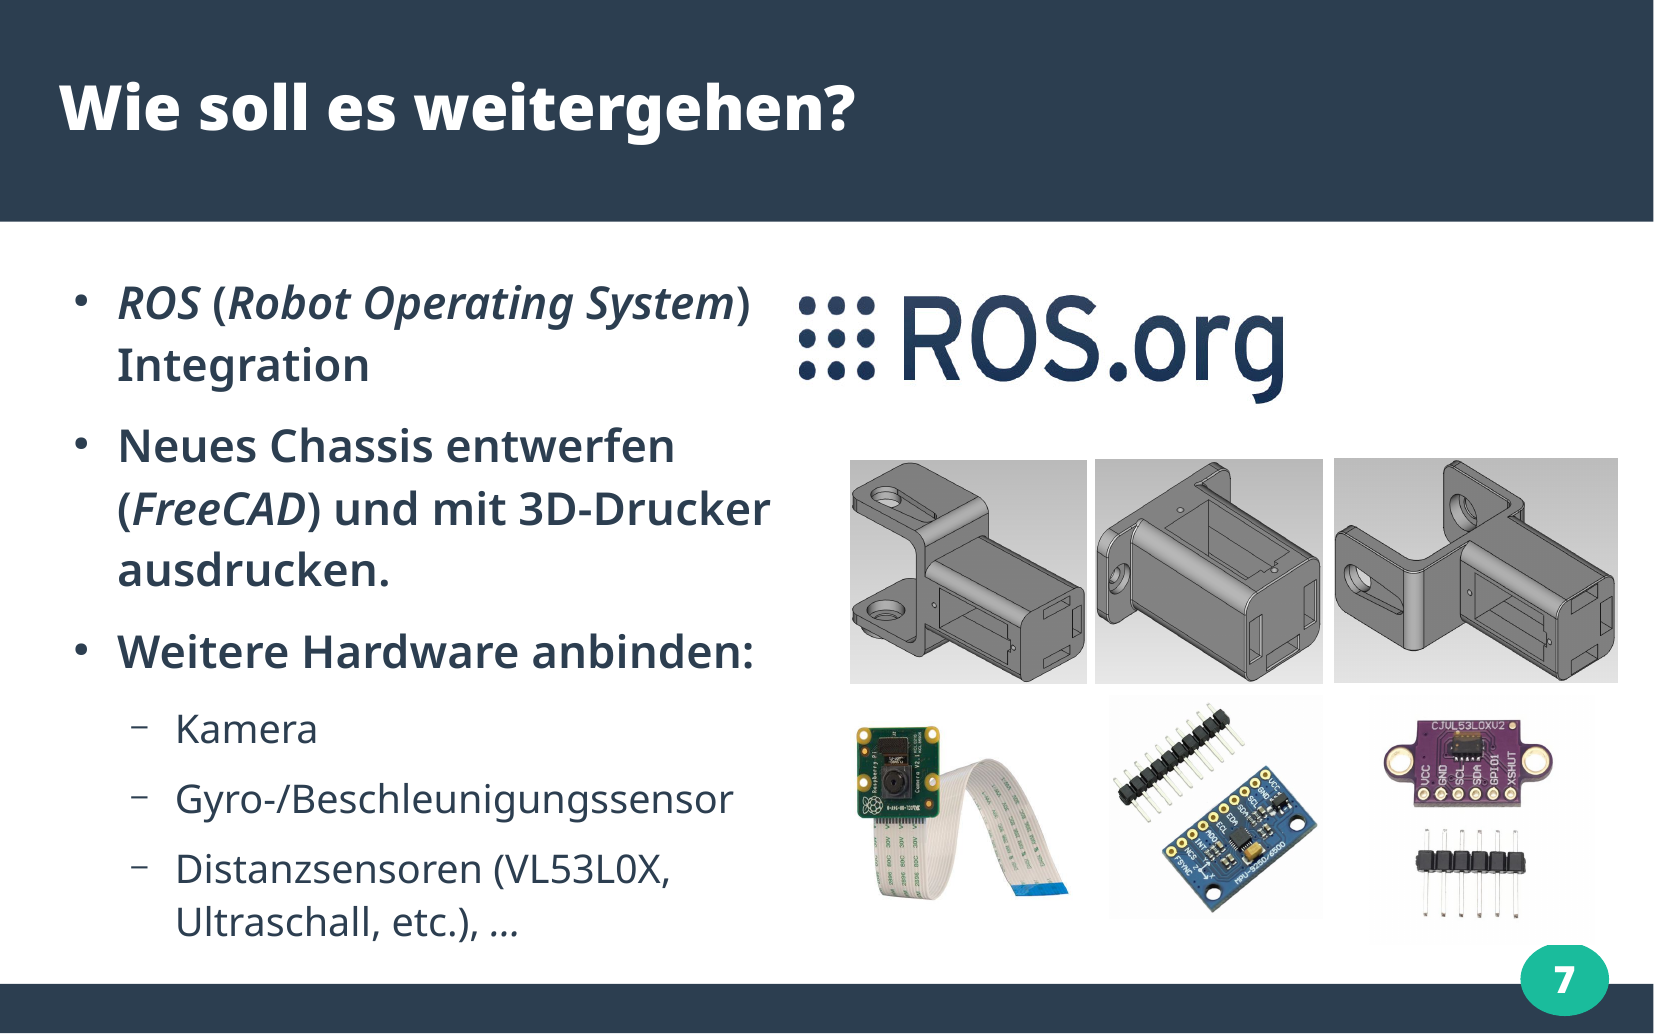

# Wie soll es weitergehen?
ROS (Robot Operating System) Integration
Neues Chassis entwerfen (FreeCAD) und mit 3D-Drucker ausdrucken.
Weitere Hardware anbinden:
Kamera
Gyro-/Beschleunigungssensor
Distanzsensoren (VL53L0X, Ultraschall, etc.), …
7